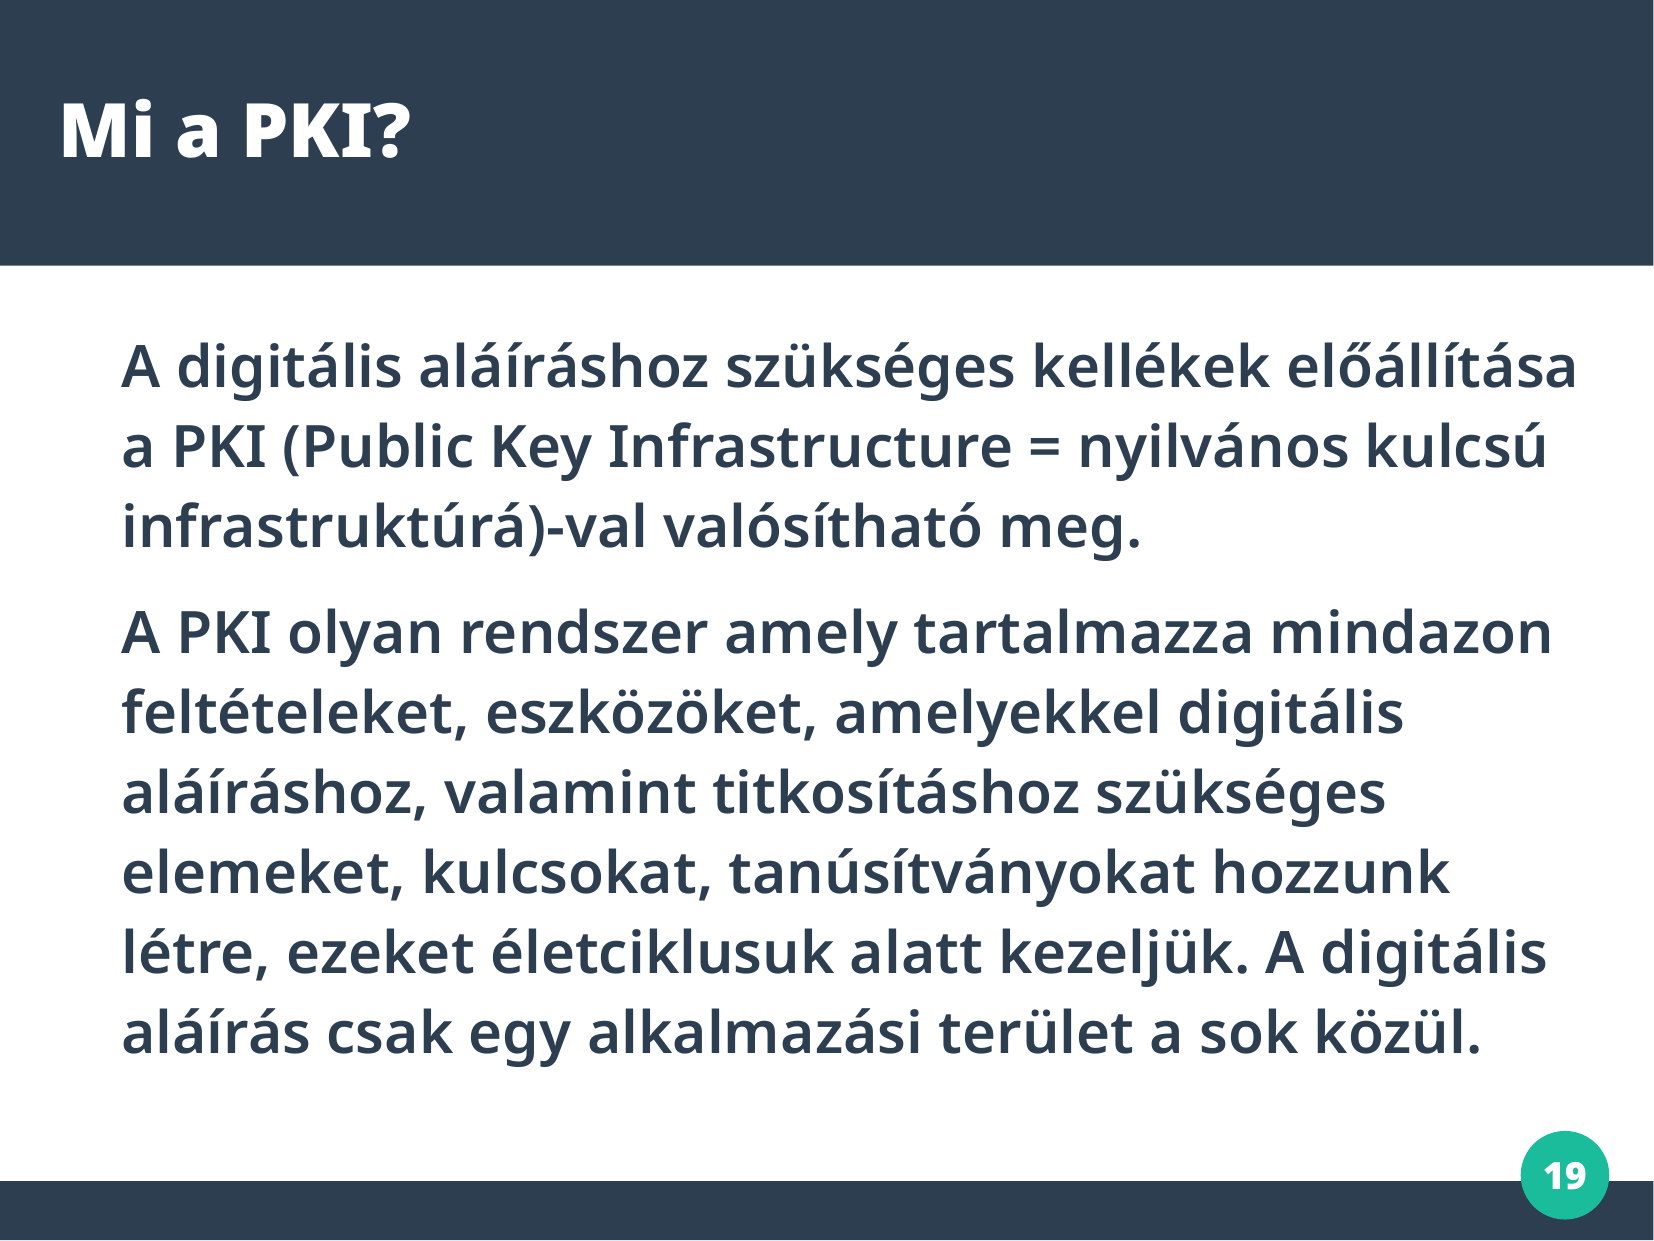

# Mi a PKI?
A digitális aláíráshoz szükséges kellékek előállítása a PKI (Public Key Infrastructure = nyilvános kulcsú infrastruktúrá)-val valósítható meg.
A PKI olyan rendszer amely tartalmazza mindazon feltételeket, eszközöket, amelyekkel digitális aláíráshoz, valamint titkosításhoz szükséges elemeket, kulcsokat, tanúsítványokat hozzunk létre, ezeket életciklusuk alatt kezeljük. A digitális aláírás csak egy alkalmazási terület a sok közül.
19